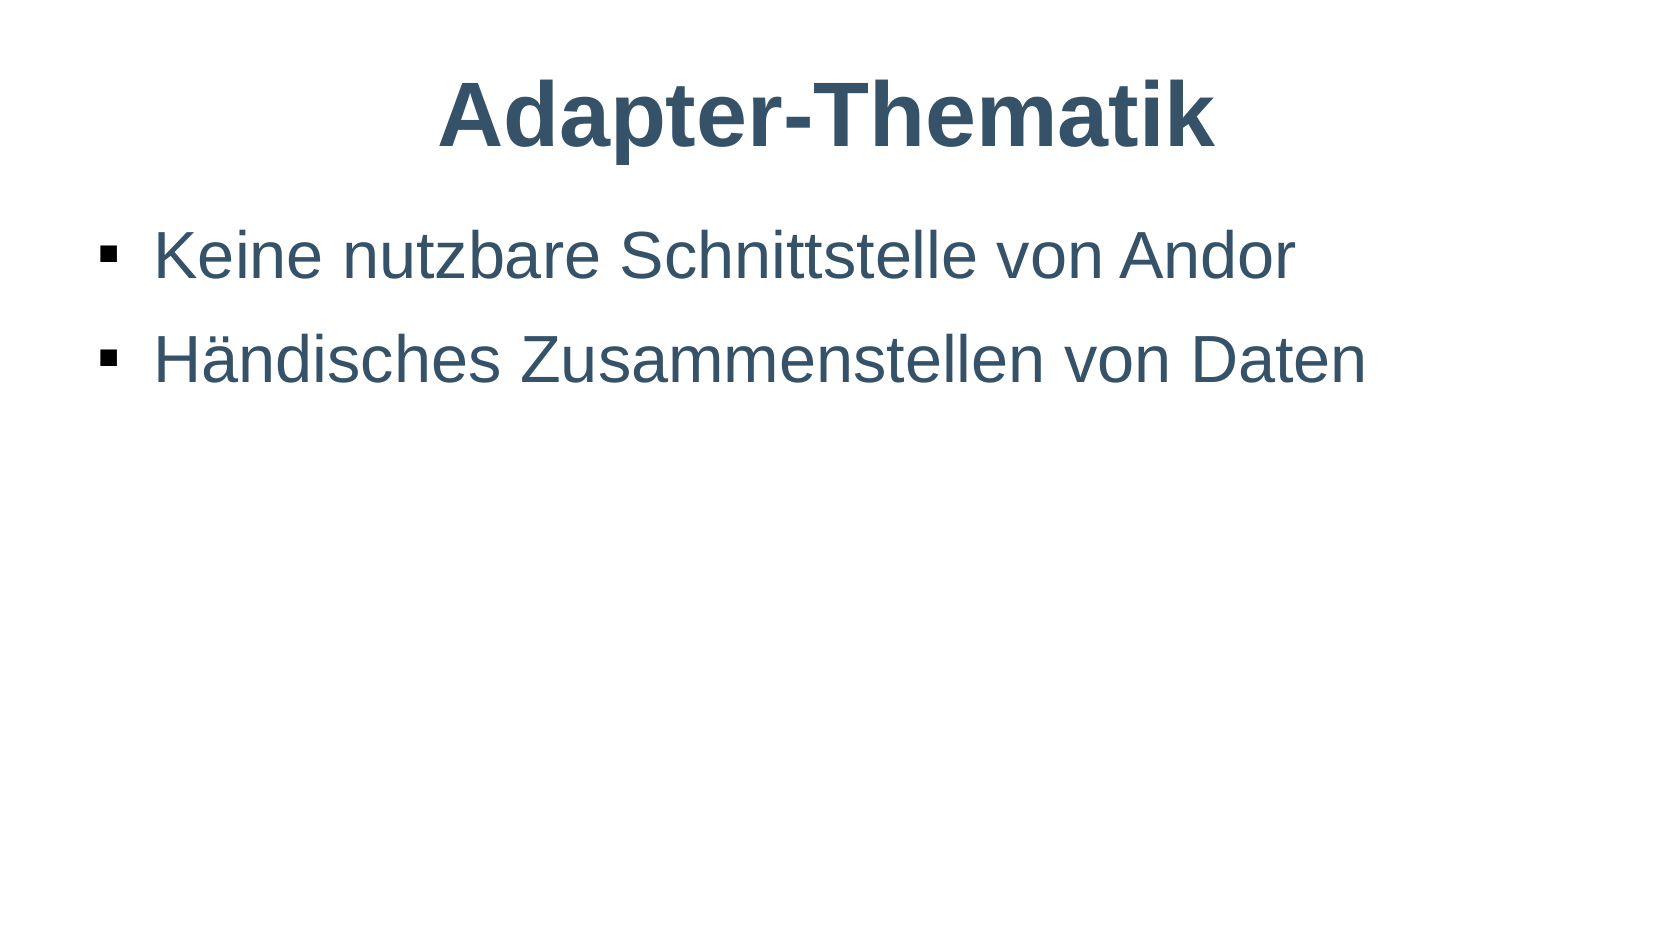

# Adapter-Thematik
Keine nutzbare Schnittstelle von Andor
Händisches Zusammenstellen von Daten